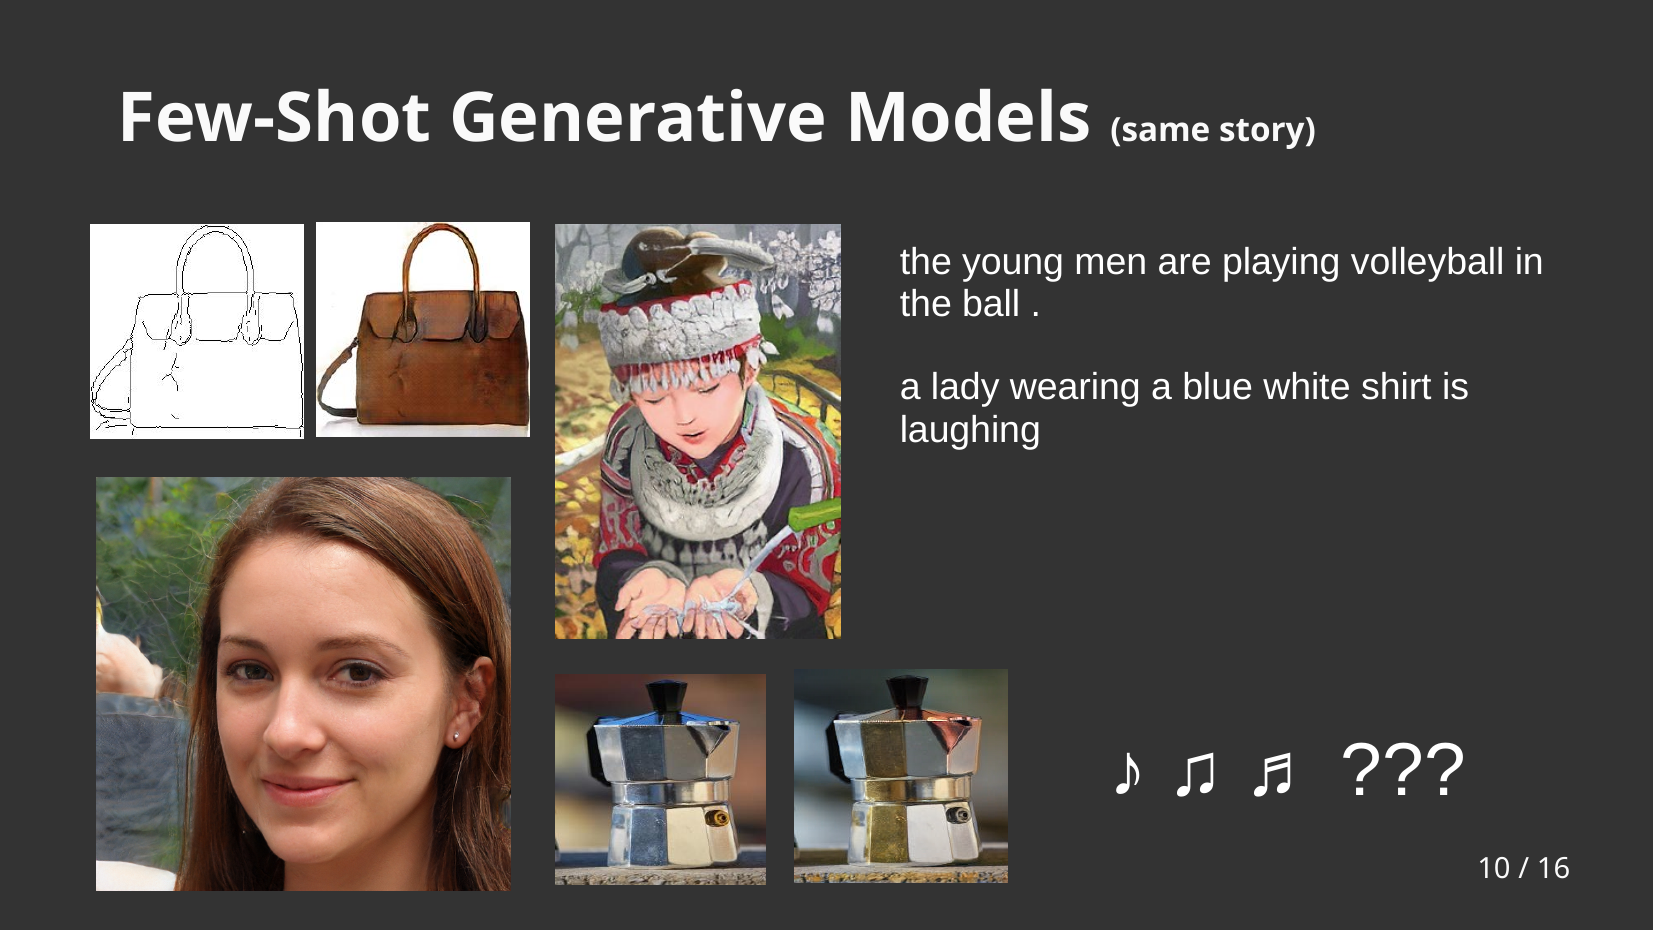

# Few-Shot Generative Models (same story)
the young men are playing volleyball in the ball .
a lady wearing a blue white shirt is laughing
♪ ♫ ♬ ???
10